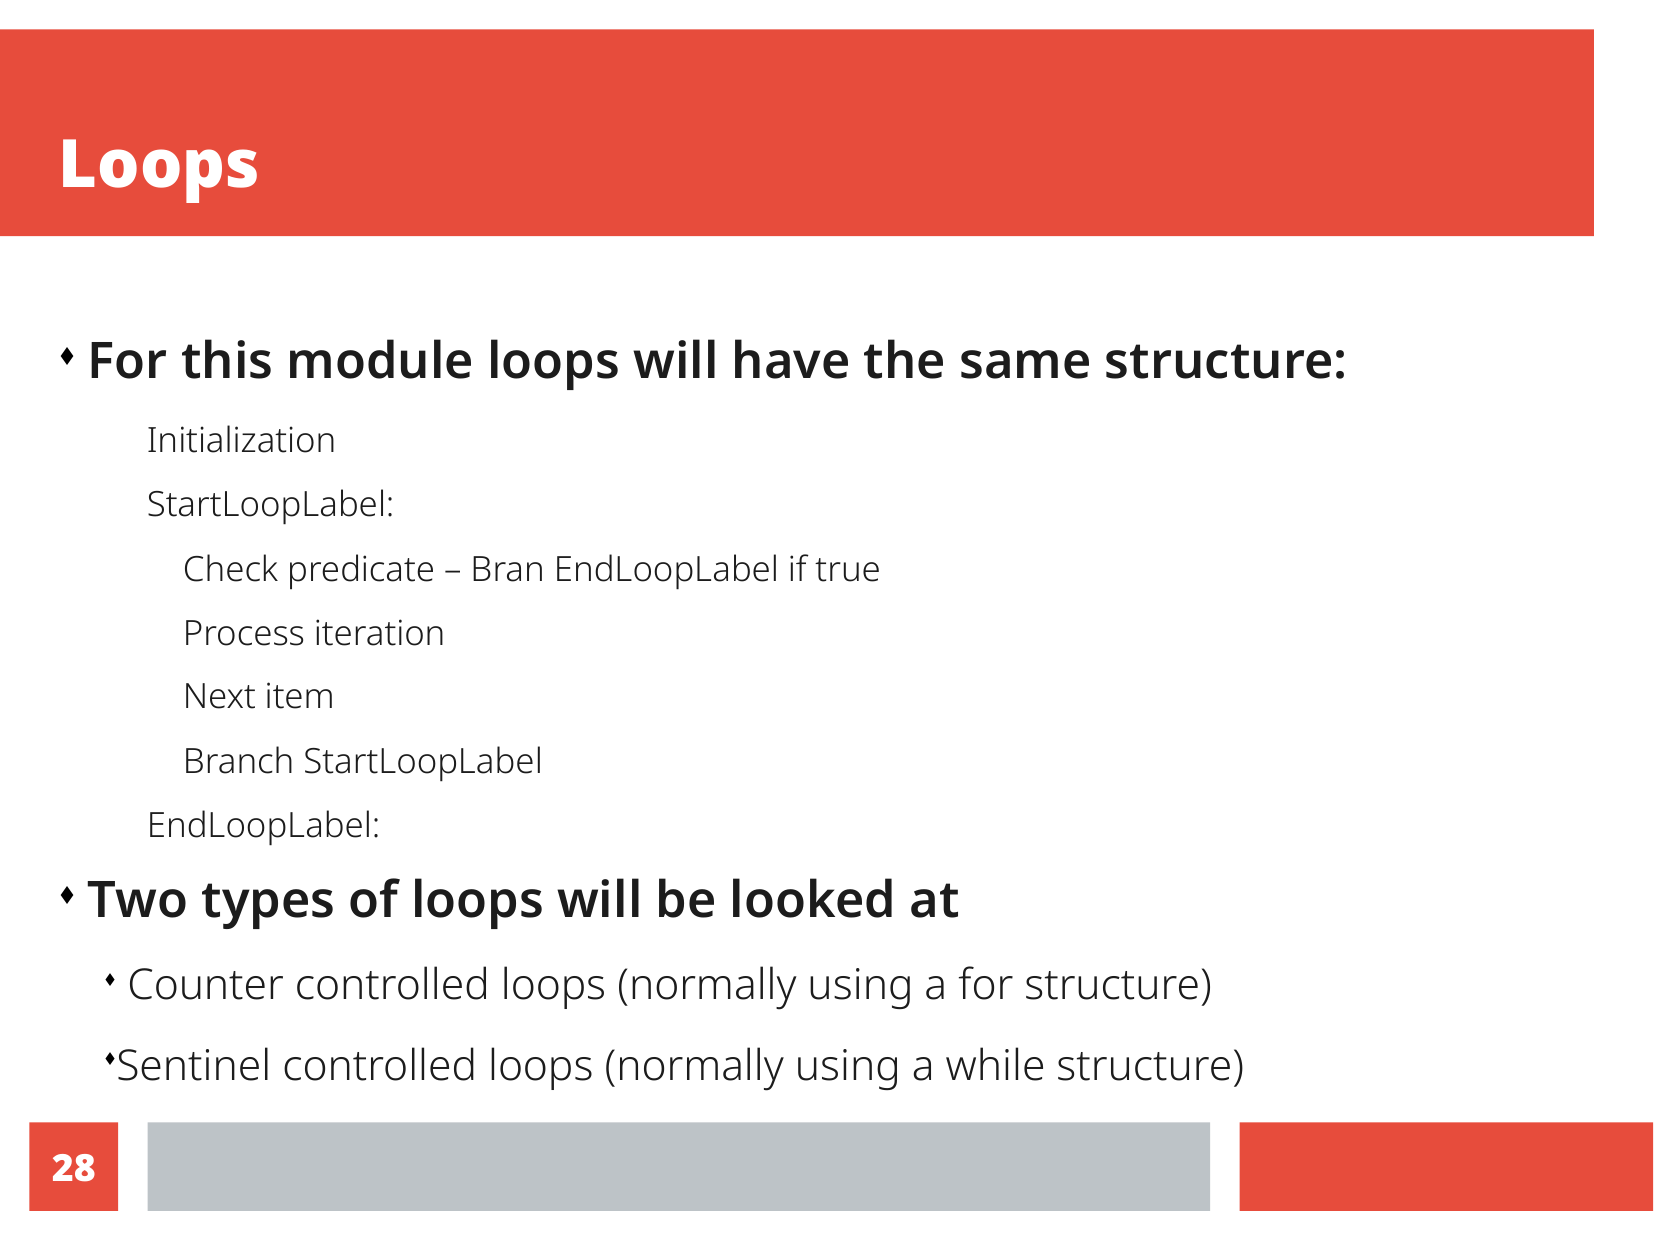

# Loops
 For this module loops will have the same structure:
Initialization
StartLoopLabel:
 Check predicate – Bran EndLoopLabel if true
 Process iteration
 Next item
 Branch StartLoopLabel
EndLoopLabel:
 Two types of loops will be looked at
 Counter controlled loops (normally using a for structure)
Sentinel controlled loops (normally using a while structure)
28